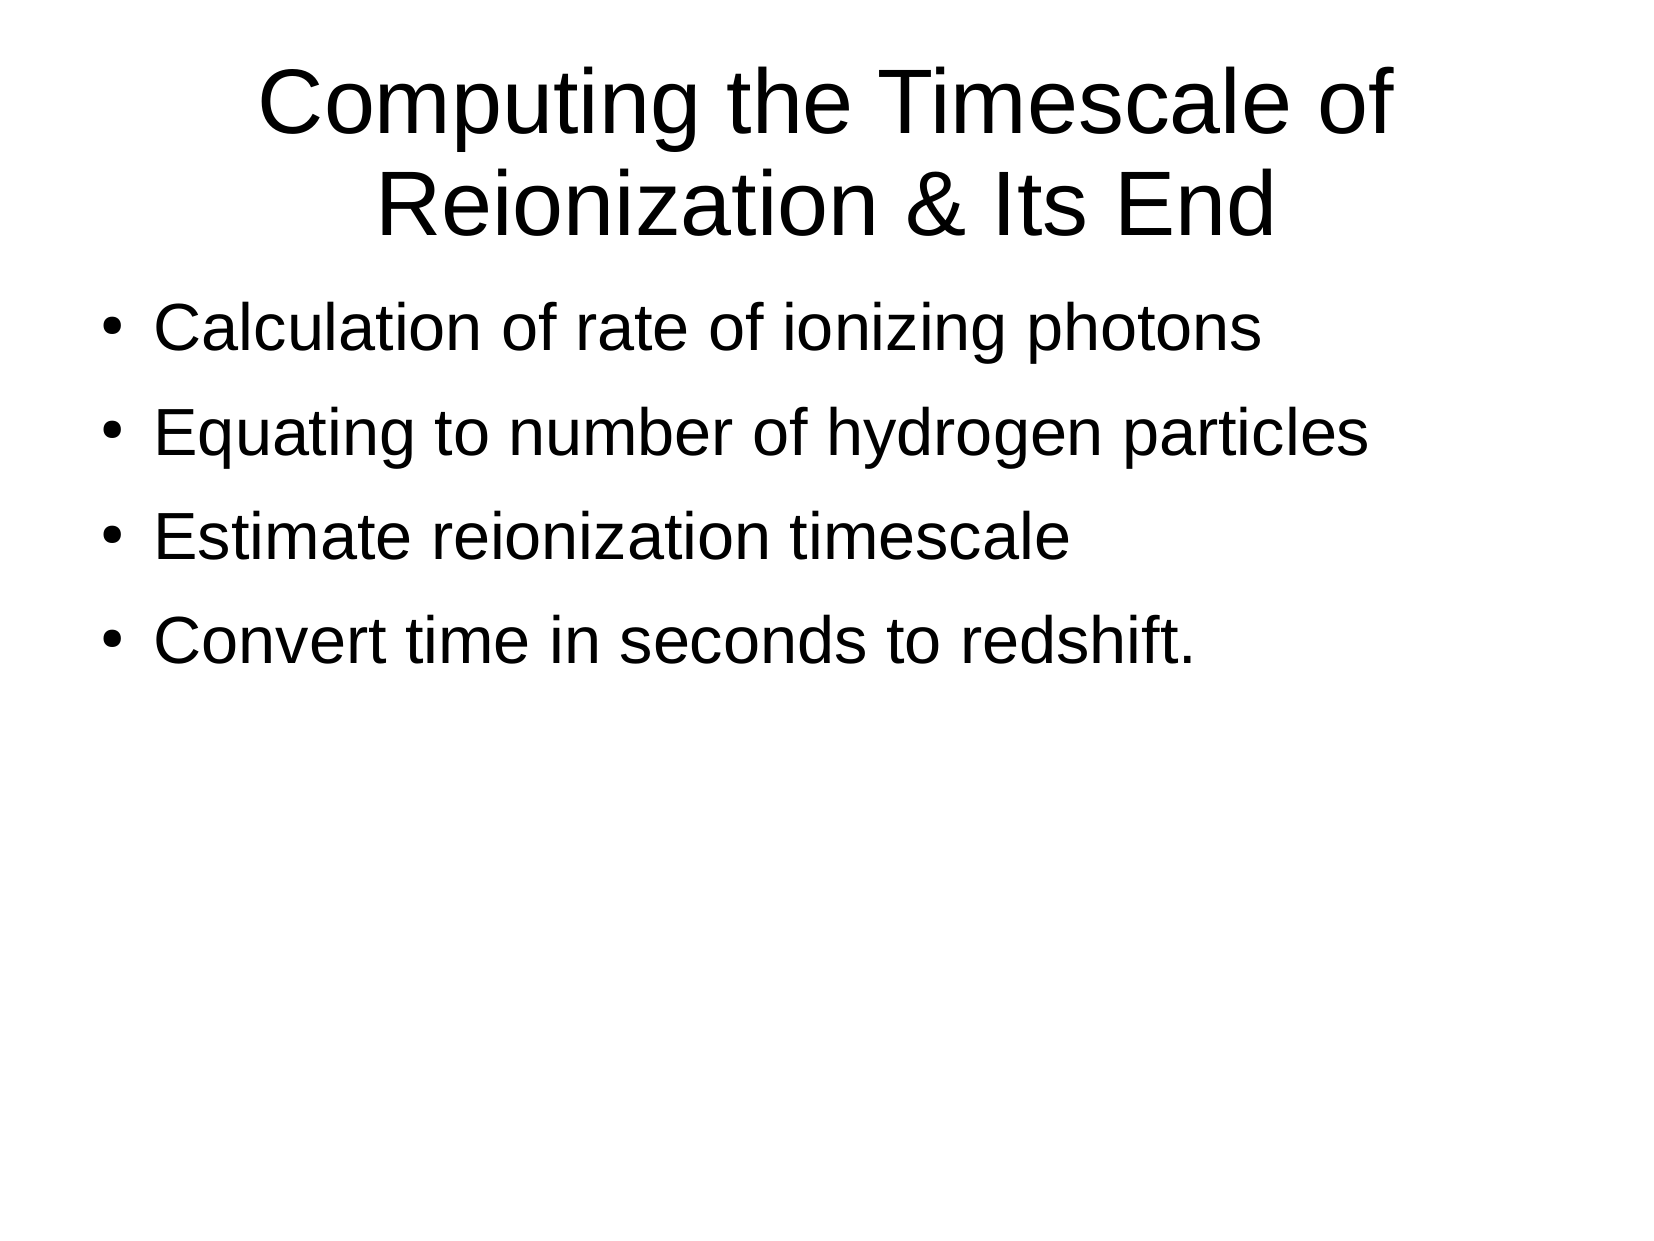

# Computing the Timescale of Reionization & Its End
Calculation of rate of ionizing photons
Equating to number of hydrogen particles
Estimate reionization timescale
Convert time in seconds to redshift.